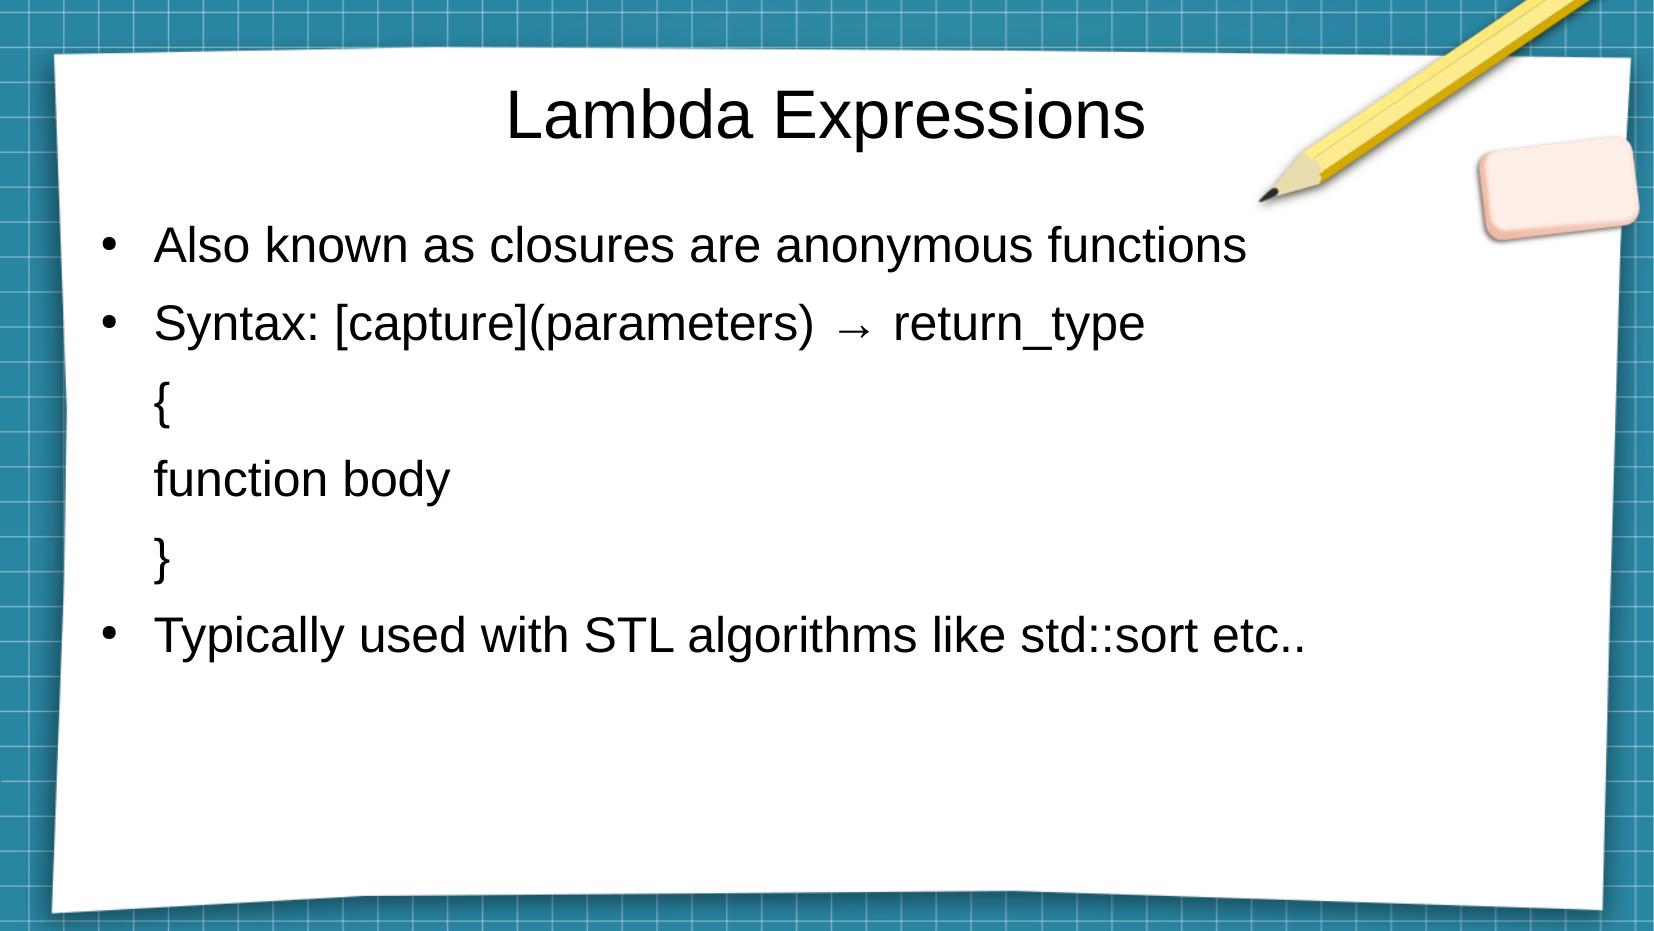

# Lambda Expressions
Also known as closures are anonymous functions
Syntax: [capture](parameters) → return_type
{
function body
}
Typically used with STL algorithms like std::sort etc..